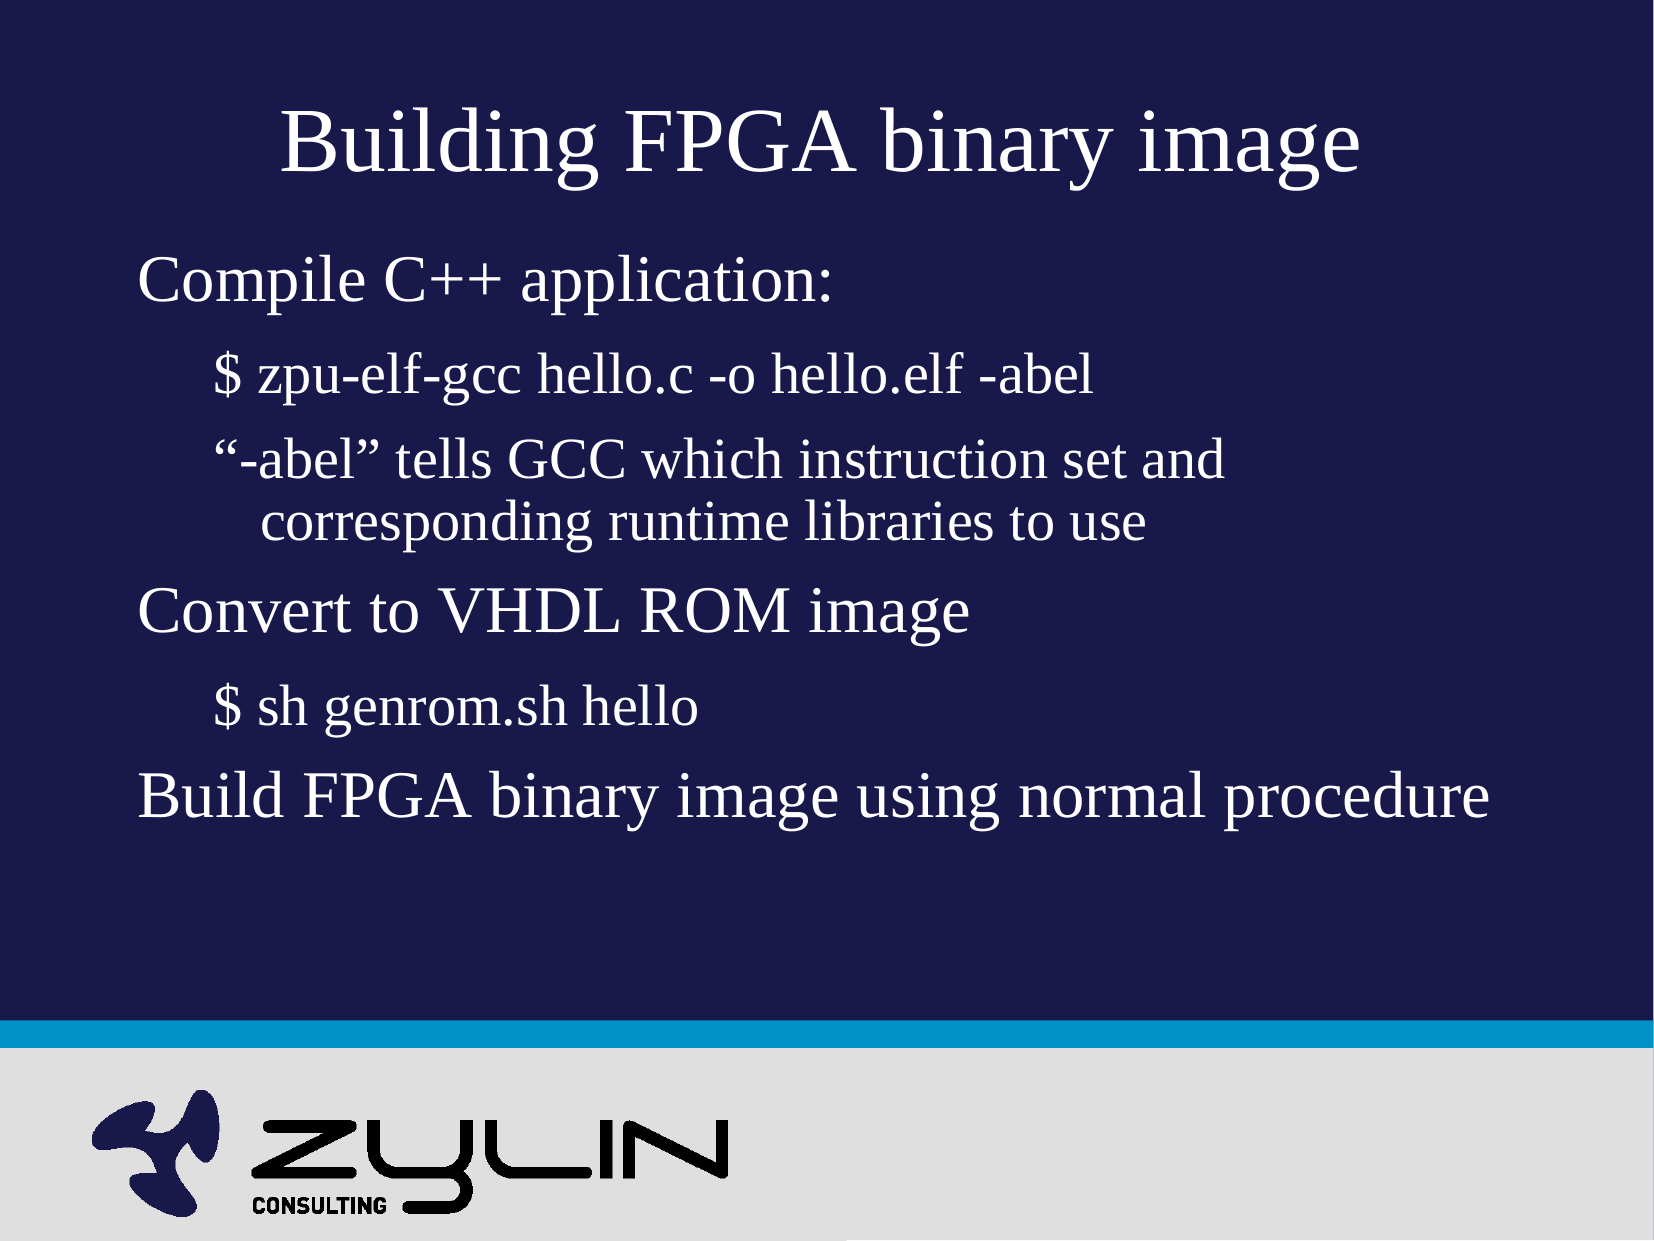

# Building FPGA binary image
Compile C++ application:
$ zpu-elf-gcc hello.c -o hello.elf -abel
“-abel” tells GCC which instruction set and corresponding runtime libraries to use
Convert to VHDL ROM image
$ sh genrom.sh hello
Build FPGA binary image using normal procedure